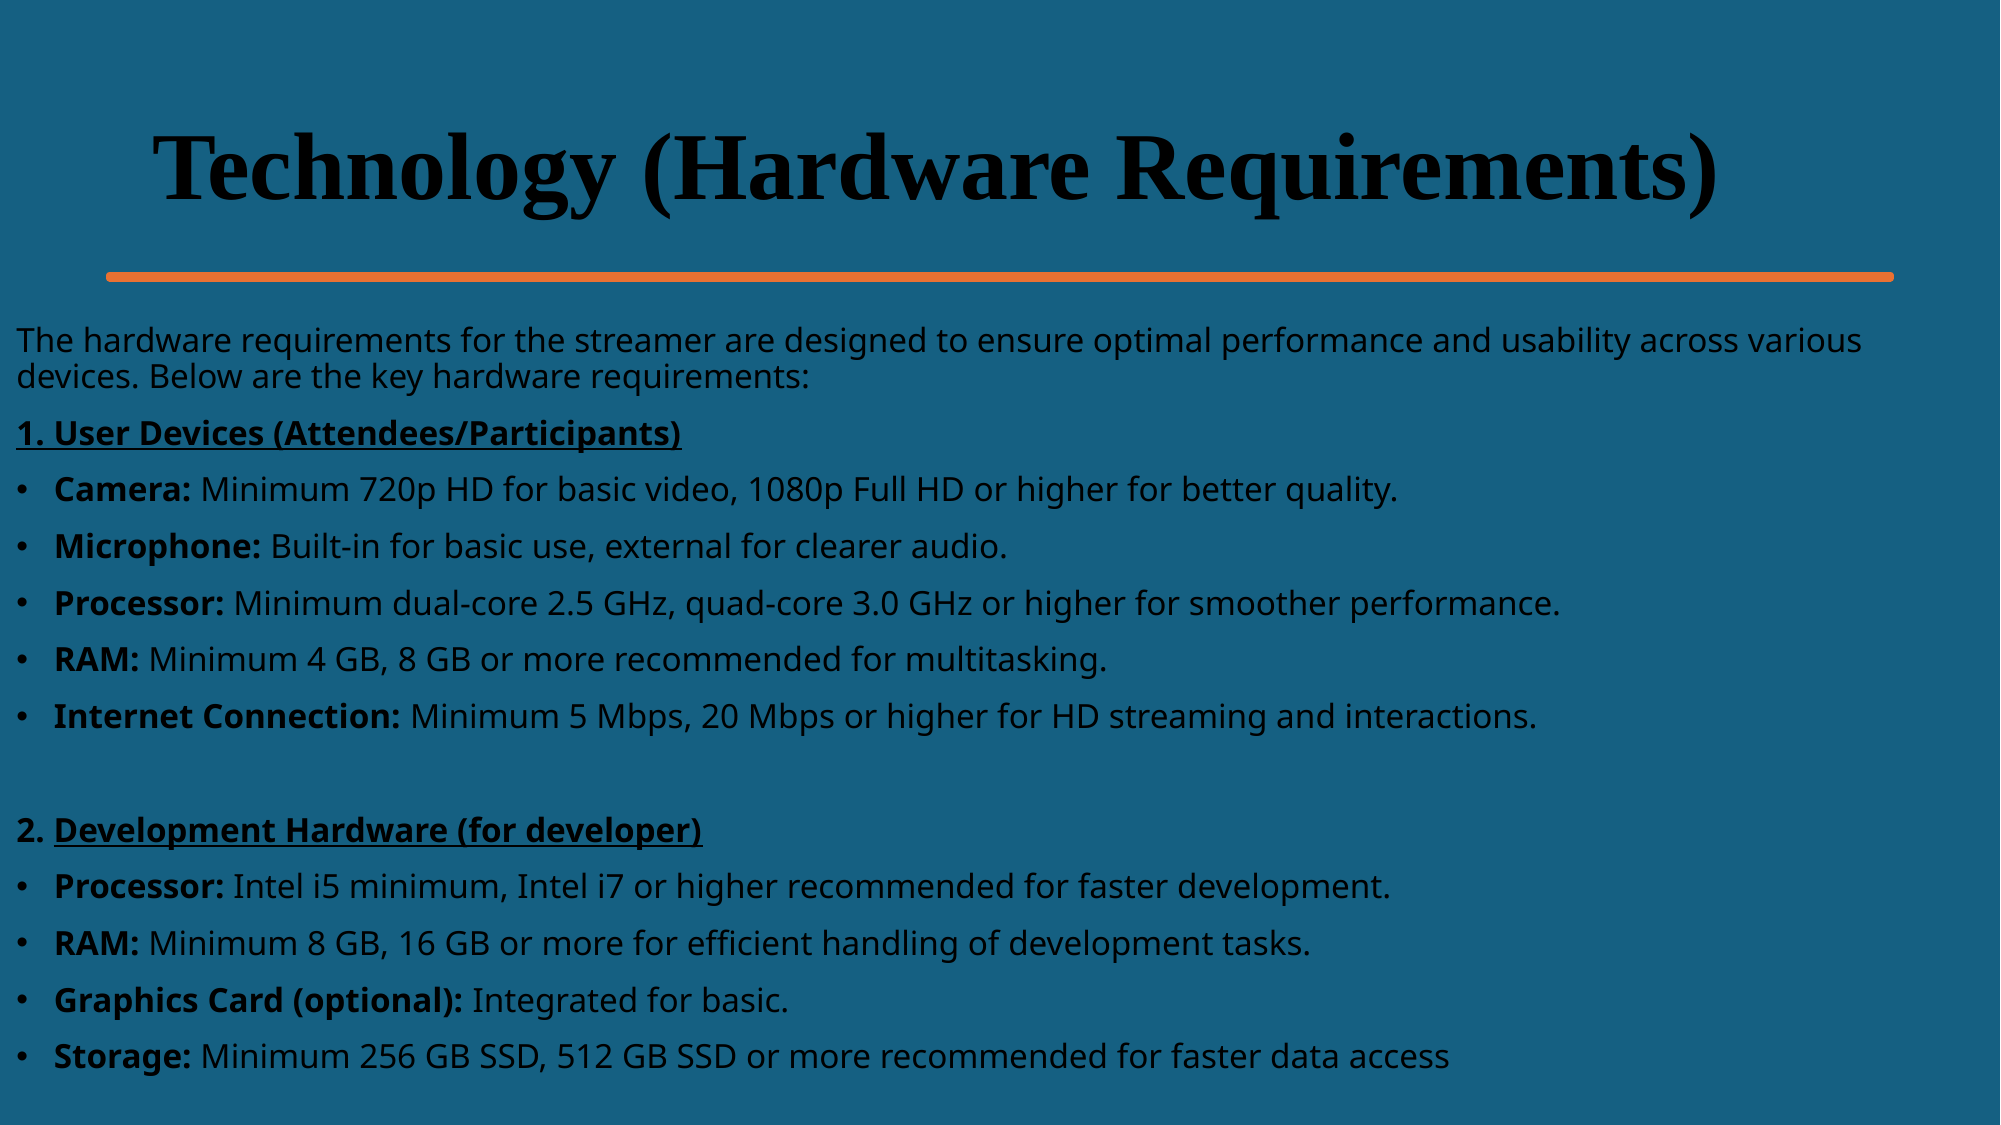

# Technology (Hardware Requirements)
The hardware requirements for the streamer are designed to ensure optimal performance and usability across various devices. Below are the key hardware requirements:
1. User Devices (Attendees/Participants)
Camera: Minimum 720p HD for basic video, 1080p Full HD or higher for better quality.
Microphone: Built-in for basic use, external for clearer audio.
Processor: Minimum dual-core 2.5 GHz, quad-core 3.0 GHz or higher for smoother performance.
RAM: Minimum 4 GB, 8 GB or more recommended for multitasking.
Internet Connection: Minimum 5 Mbps, 20 Mbps or higher for HD streaming and interactions.
2. Development Hardware (for developer)
Processor: Intel i5 minimum, Intel i7 or higher recommended for faster development.
RAM: Minimum 8 GB, 16 GB or more for efficient handling of development tasks.
Graphics Card (optional): Integrated for basic.
Storage: Minimum 256 GB SSD, 512 GB SSD or more recommended for faster data access